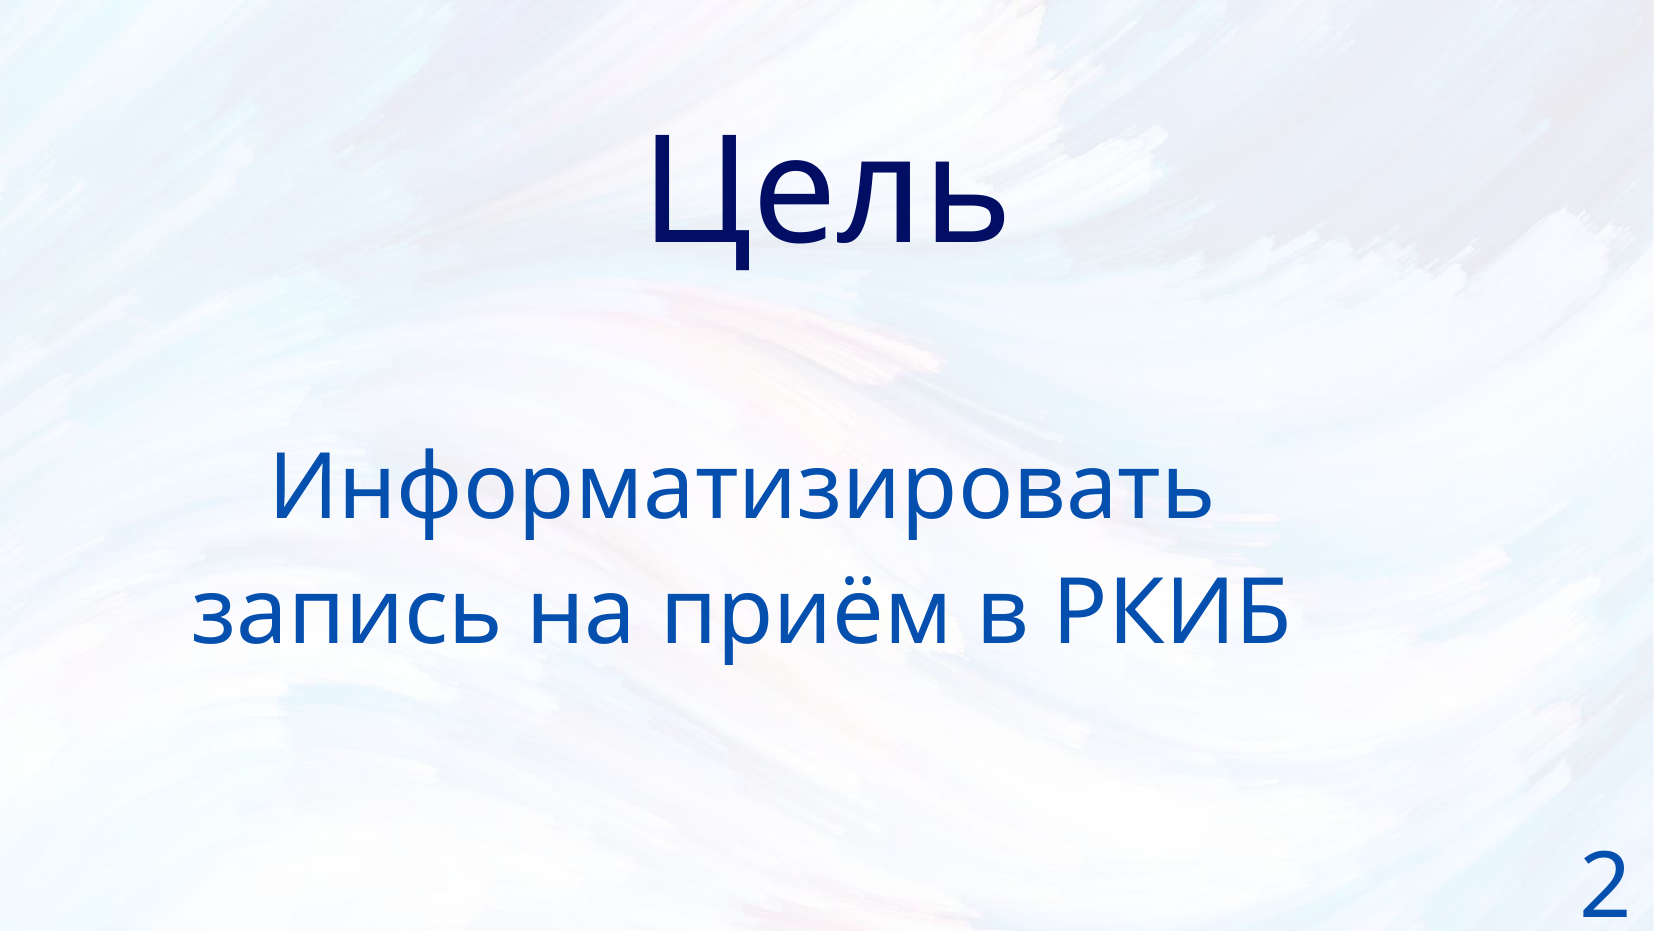

# Цель
Информатизировать запись на приём в РКИБ
2